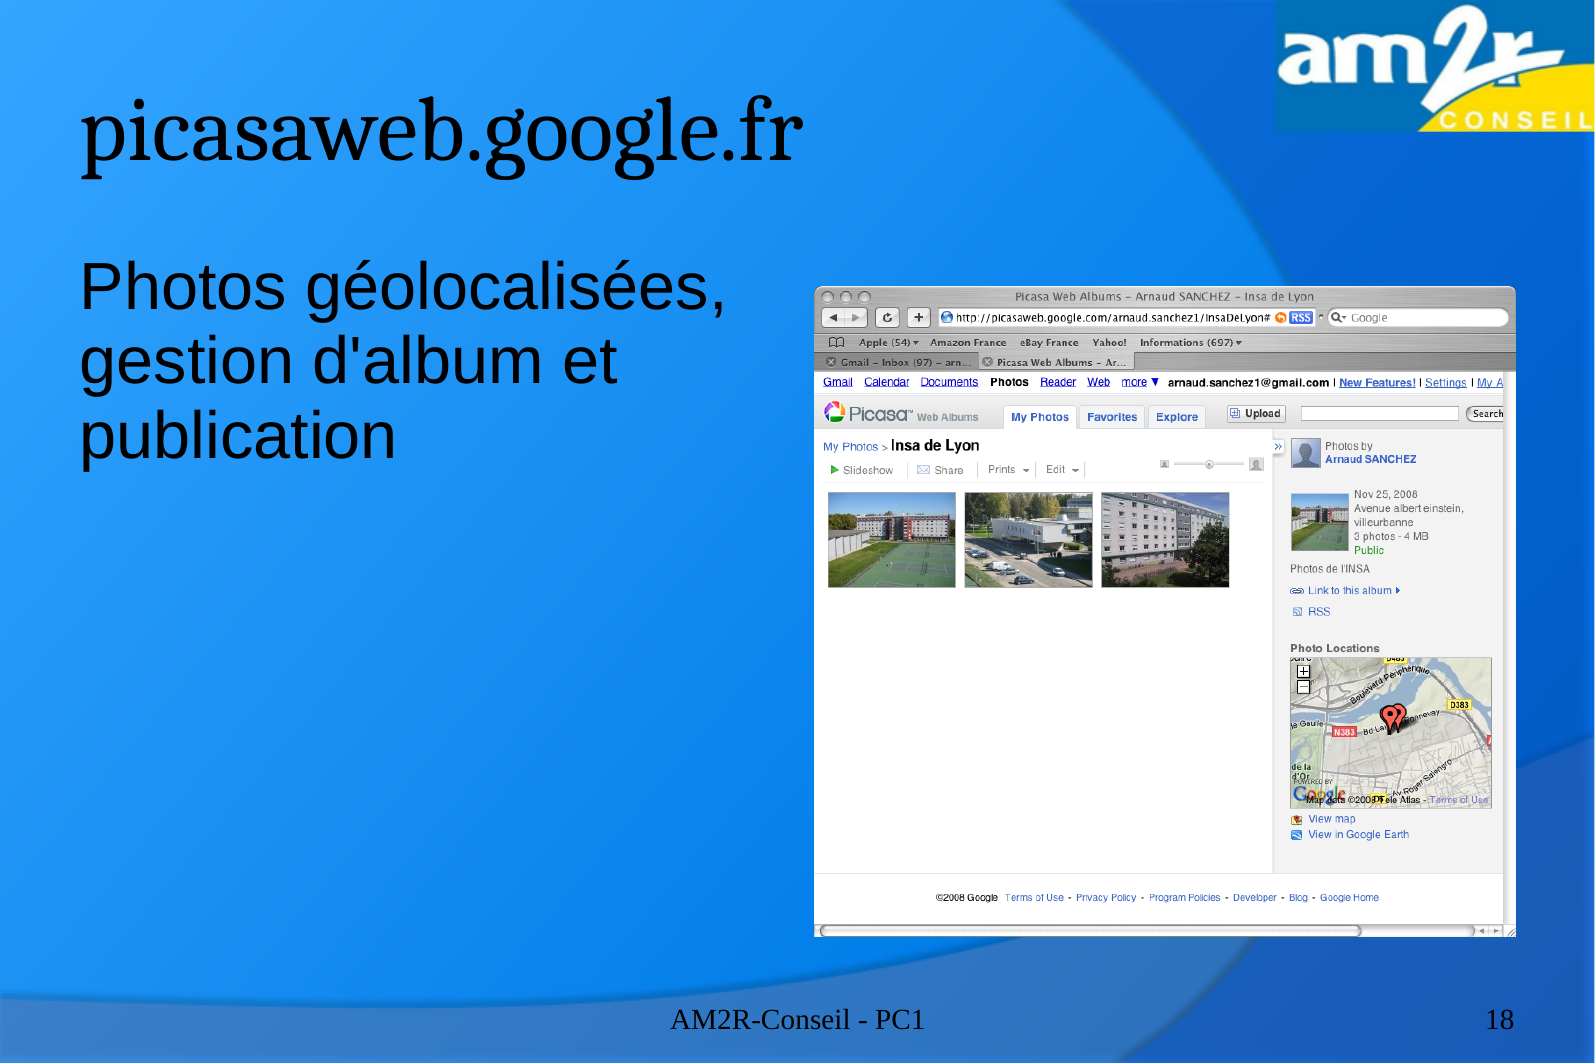

# picasaweb.google.fr
Photos géolocalisées, gestion d'album et publication
AM2R-Conseil - PC1
18